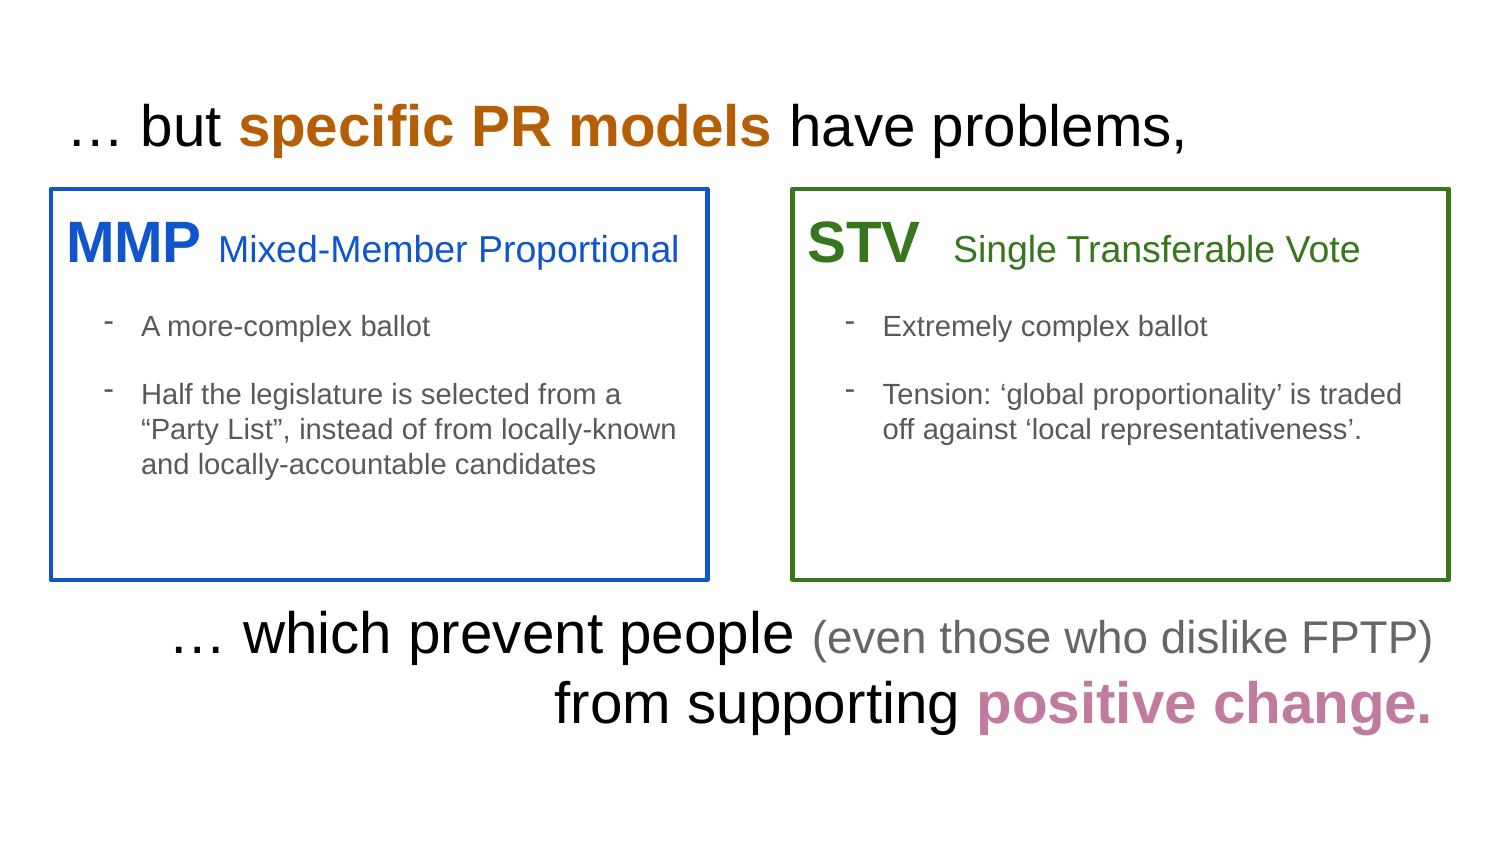

# … but specific PR models have problems,
MMP Mixed-Member Proportional
A more-complex ballot
Half the legislature is selected from a “Party List”, instead of from locally-known and locally-accountable candidates
STV Single Transferable Vote
Extremely complex ballot
Tension: ‘global proportionality’ is traded off against ‘local representativeness’.
… which prevent people (even those who dislike FPTP) from supporting positive change.